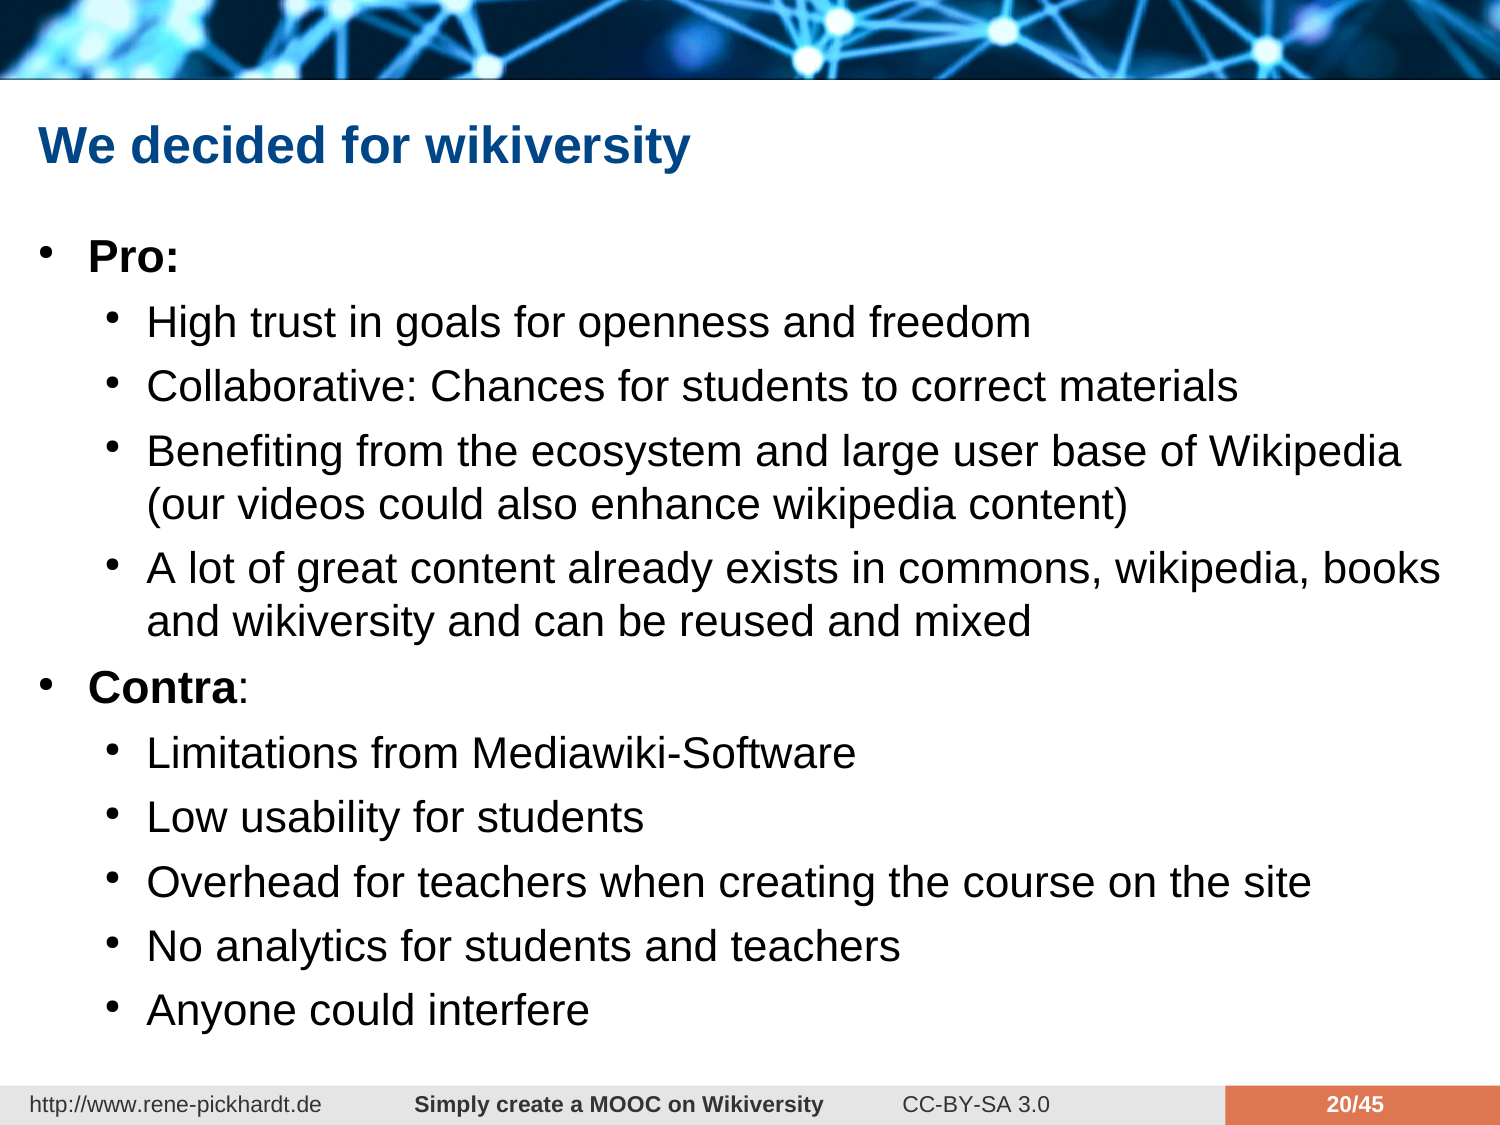

# We decided for wikiversity
Pro:
High trust in goals for openness and freedom
Collaborative: Chances for students to correct materials
Benefiting from the ecosystem and large user base of Wikipedia (our videos could also enhance wikipedia content)
A lot of great content already exists in commons, wikipedia, books and wikiversity and can be reused and mixed
Contra:
Limitations from Mediawiki-Software
Low usability for students
Overhead for teachers when creating the course on the site
No analytics for students and teachers
Anyone could interfere